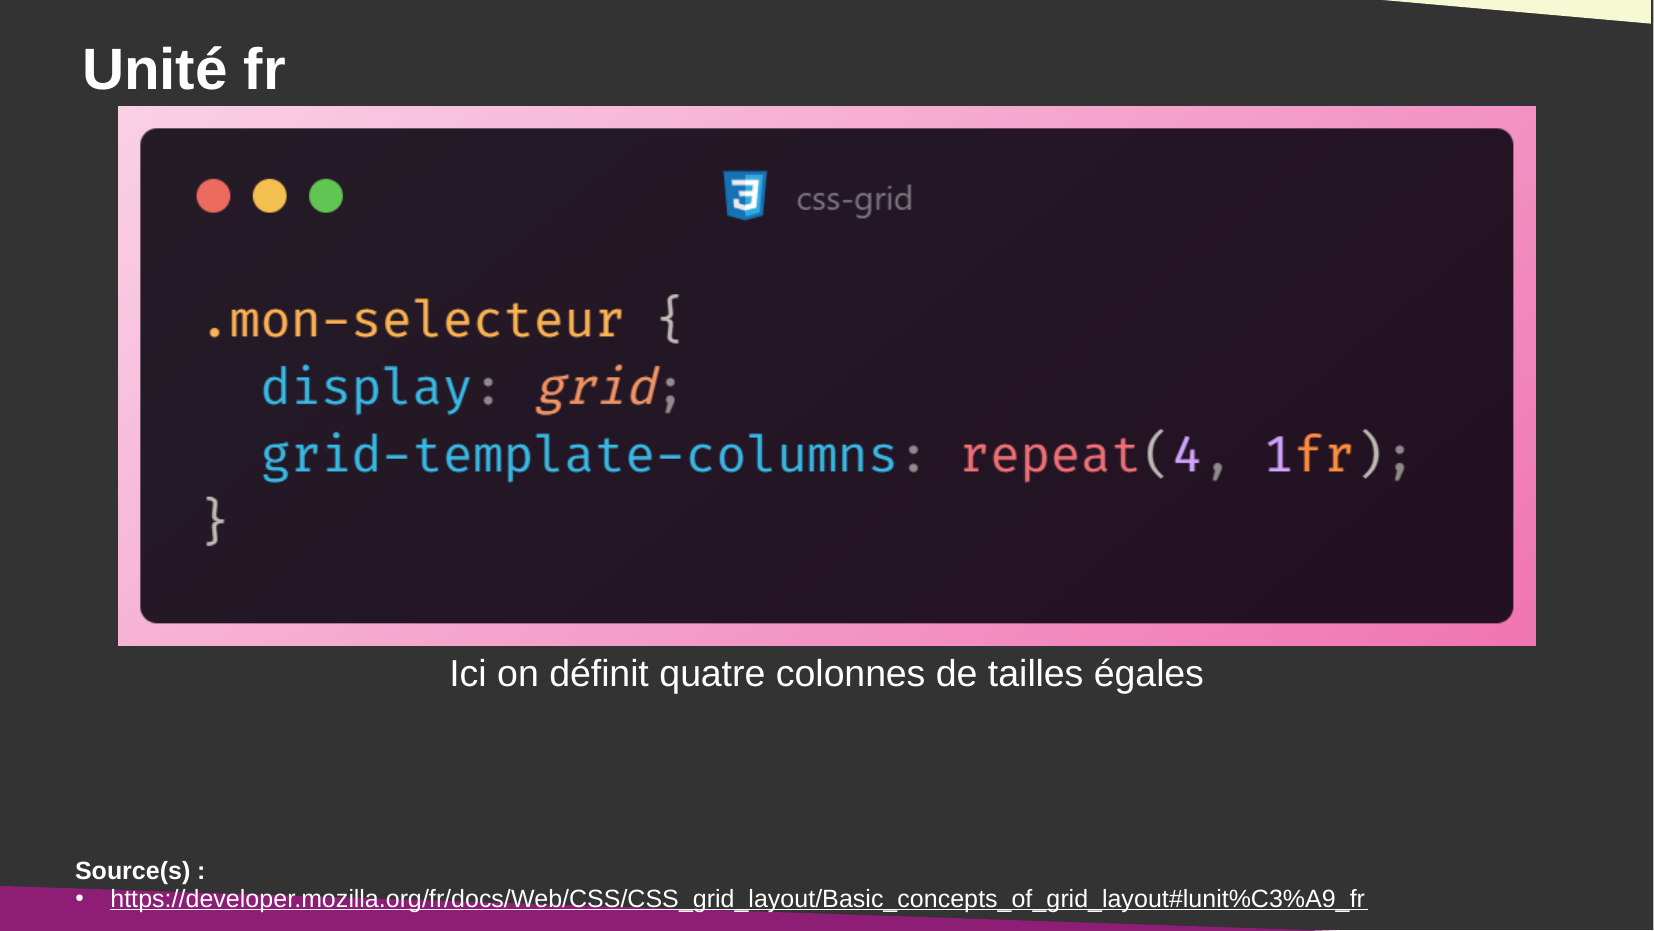

# Unité fr
Ici on définit quatre colonnes de tailles égales
Source(s) :
https://developer.mozilla.org/fr/docs/Web/CSS/CSS_grid_layout/Basic_concepts_of_grid_layout#lunit%C3%A9_fr